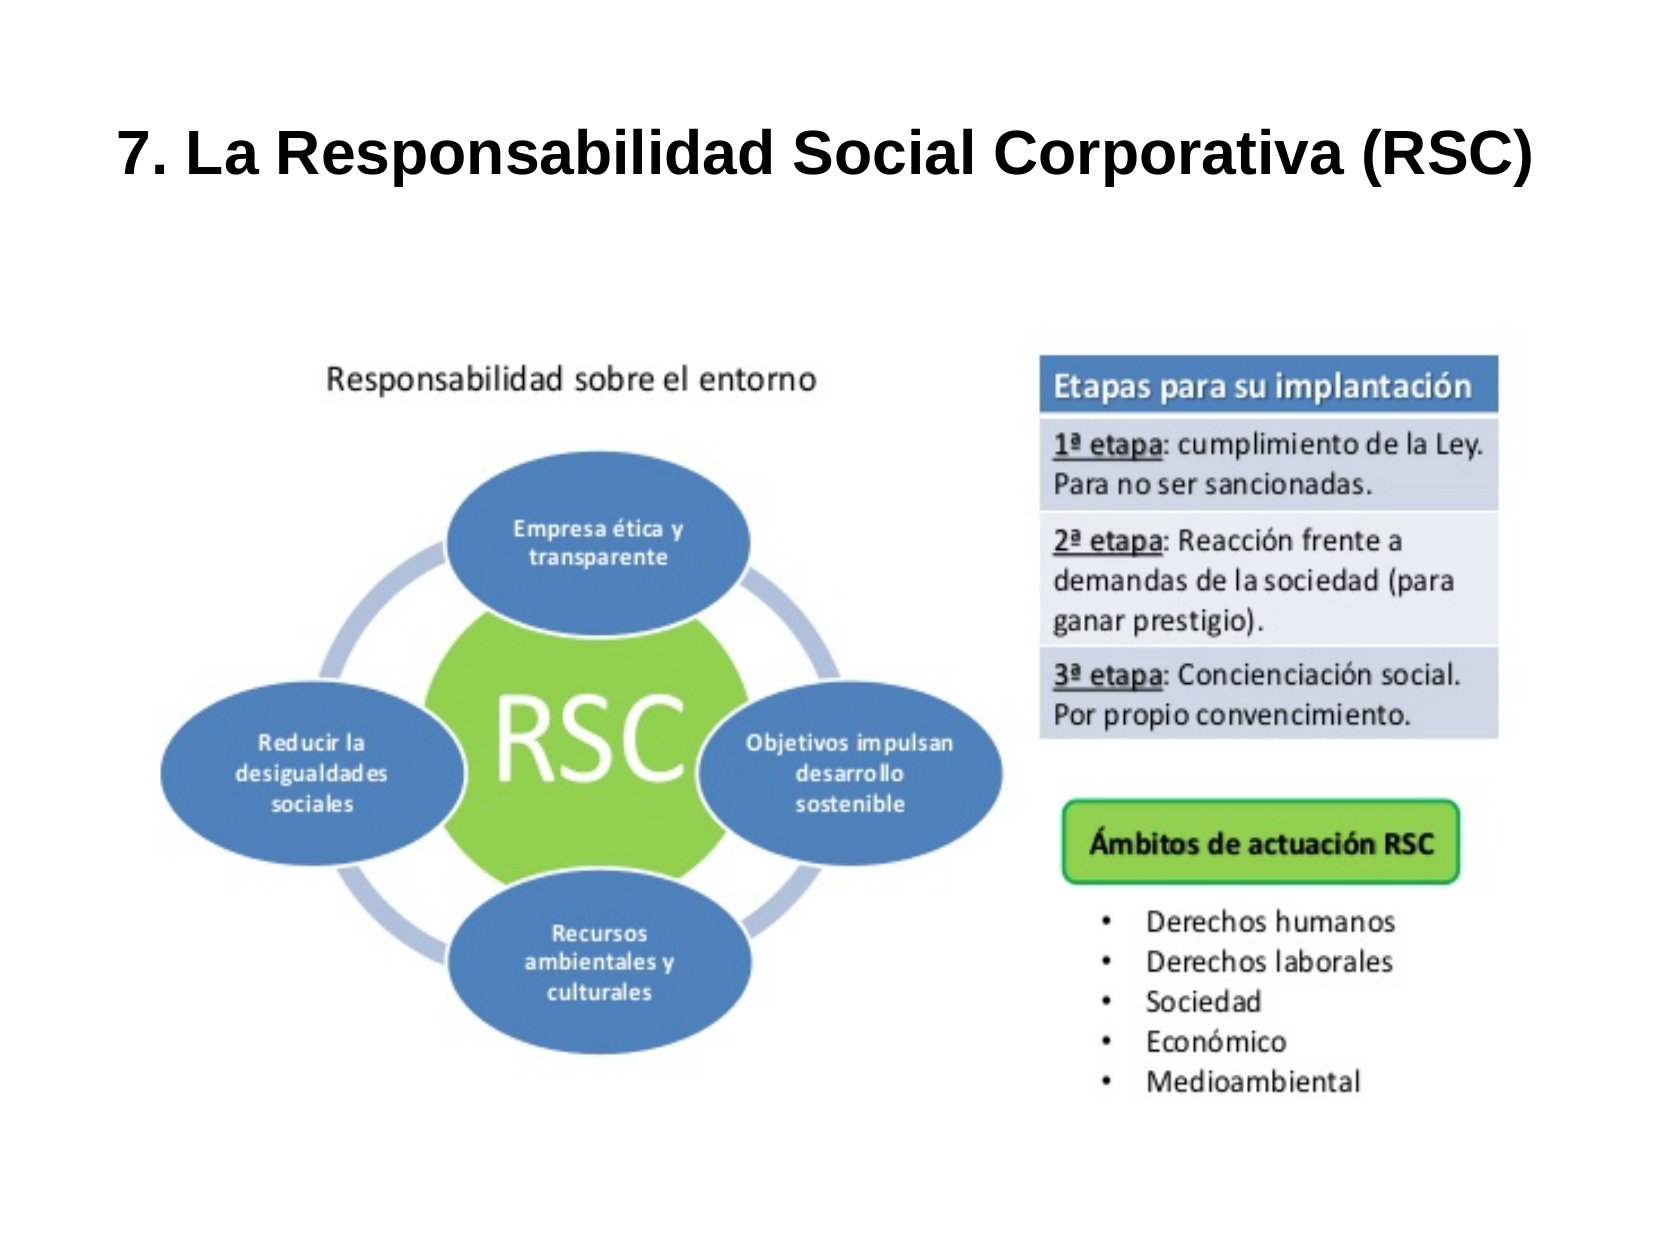

# 7. La Responsabilidad Social Corporativa (RSC)